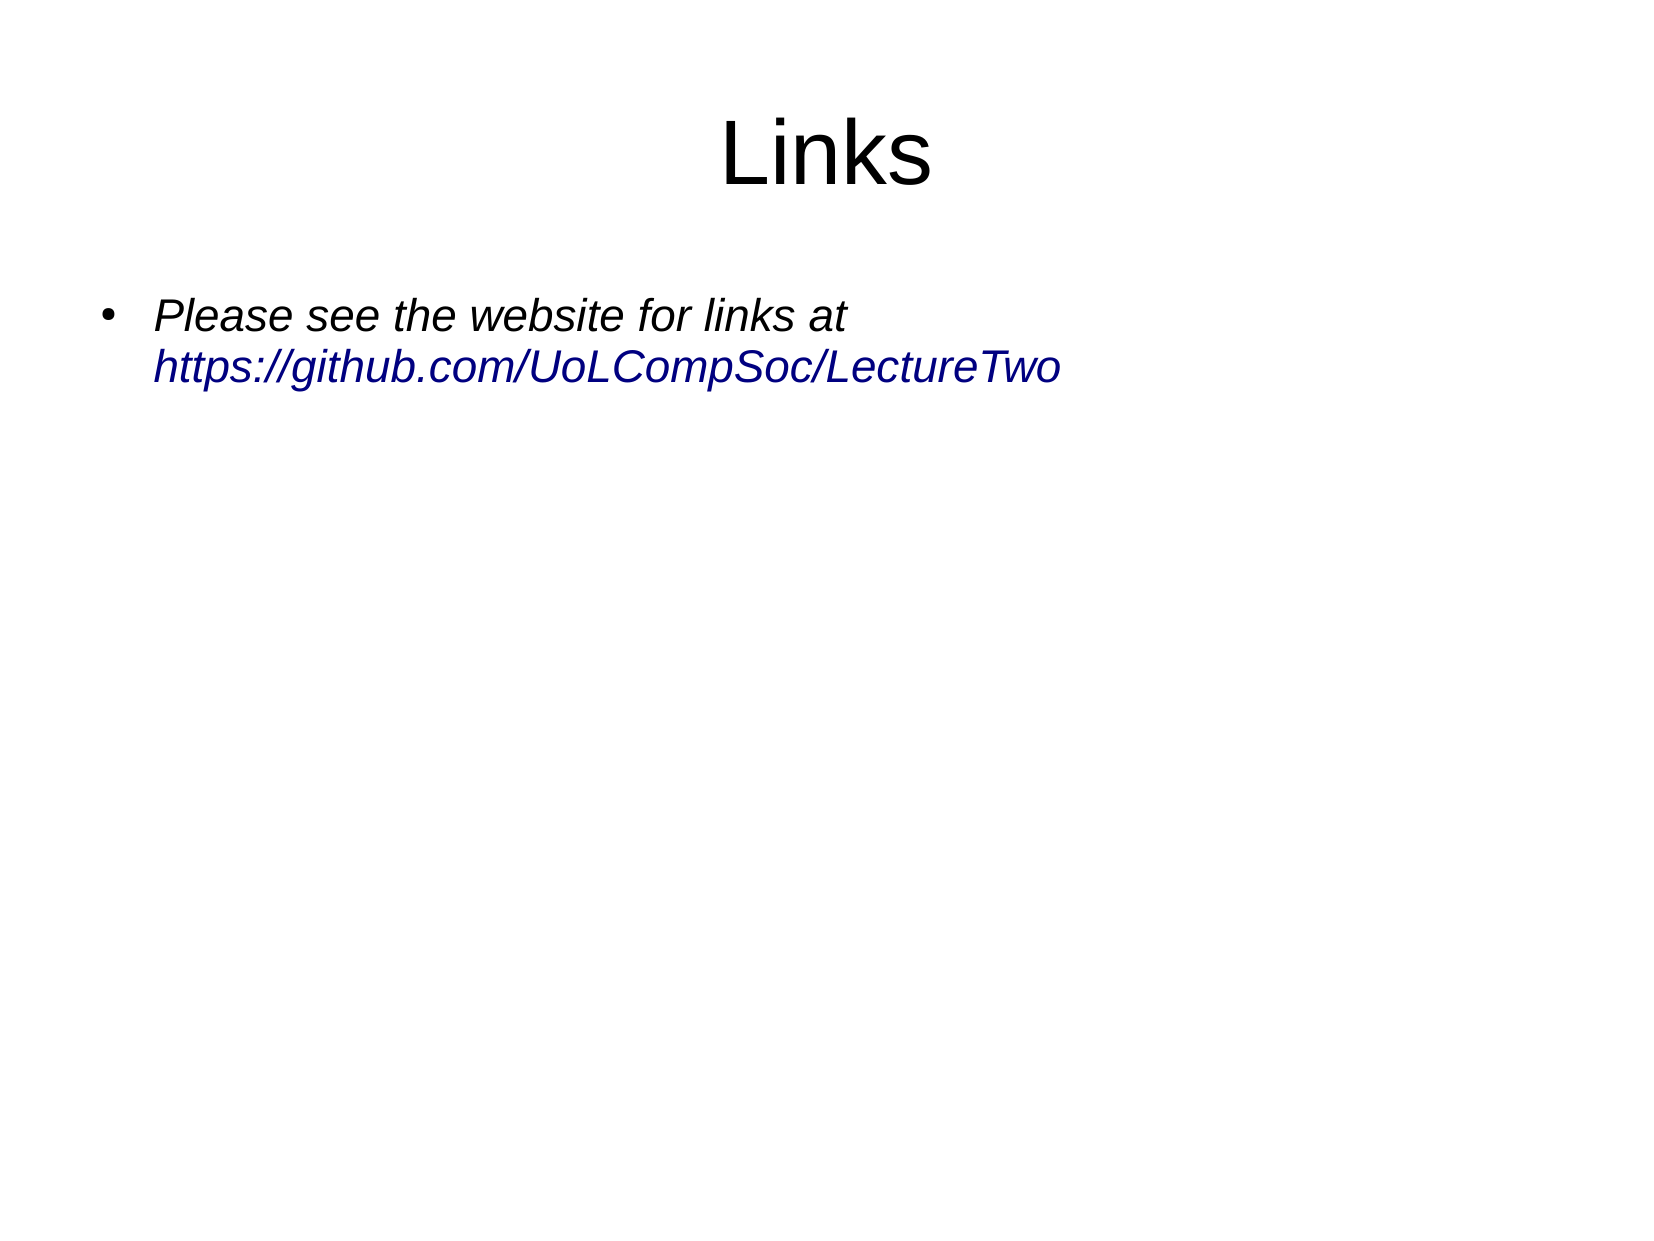

# Links
Please see the website for links at https://github.com/UoLCompSoc/LectureTwo